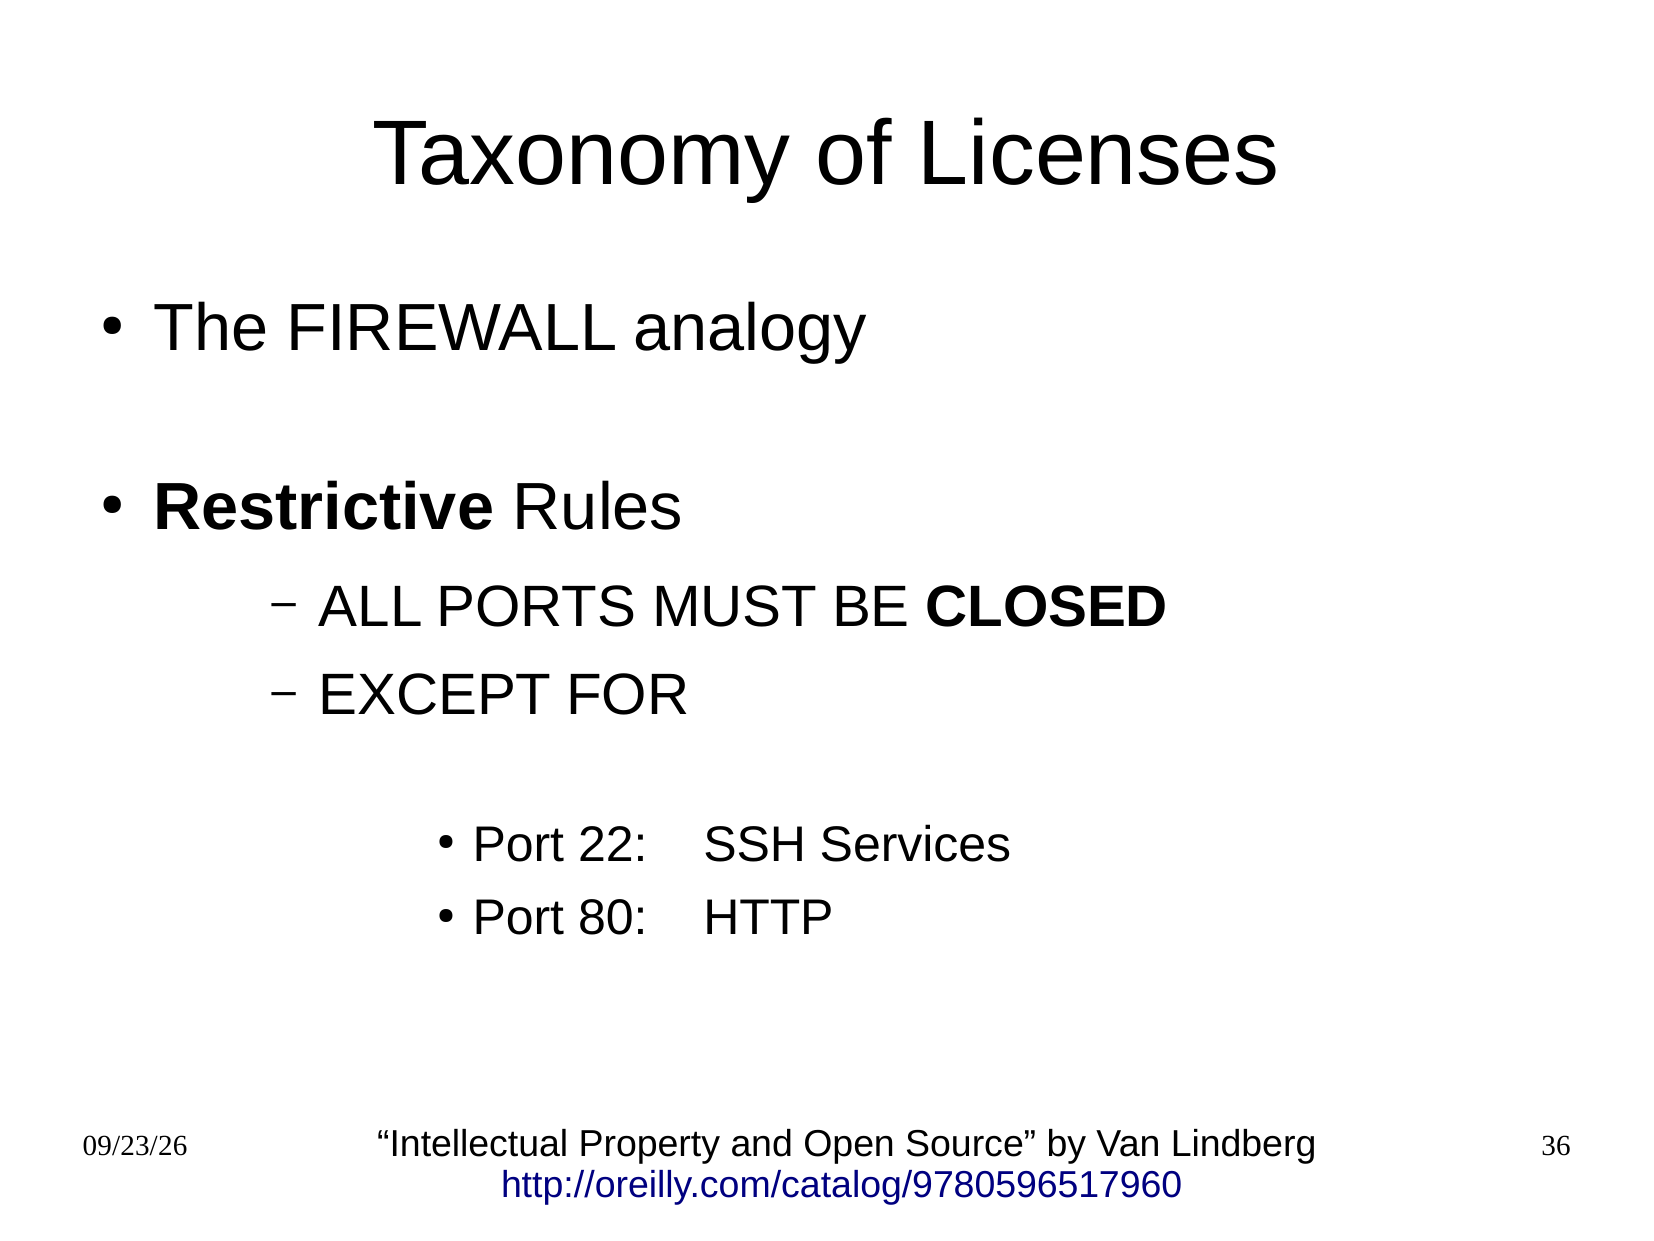

# Taxonomy of Licenses
The FIREWALL analogy
Restrictive Rules
ALL PORTS MUST BE CLOSED
EXCEPT FOR
Port 22: SSH Services
Port 80: HTTP
“Intellectual Property and Open Source” by Van Lindberg
http://oreilly.com/catalog/9780596517960
36